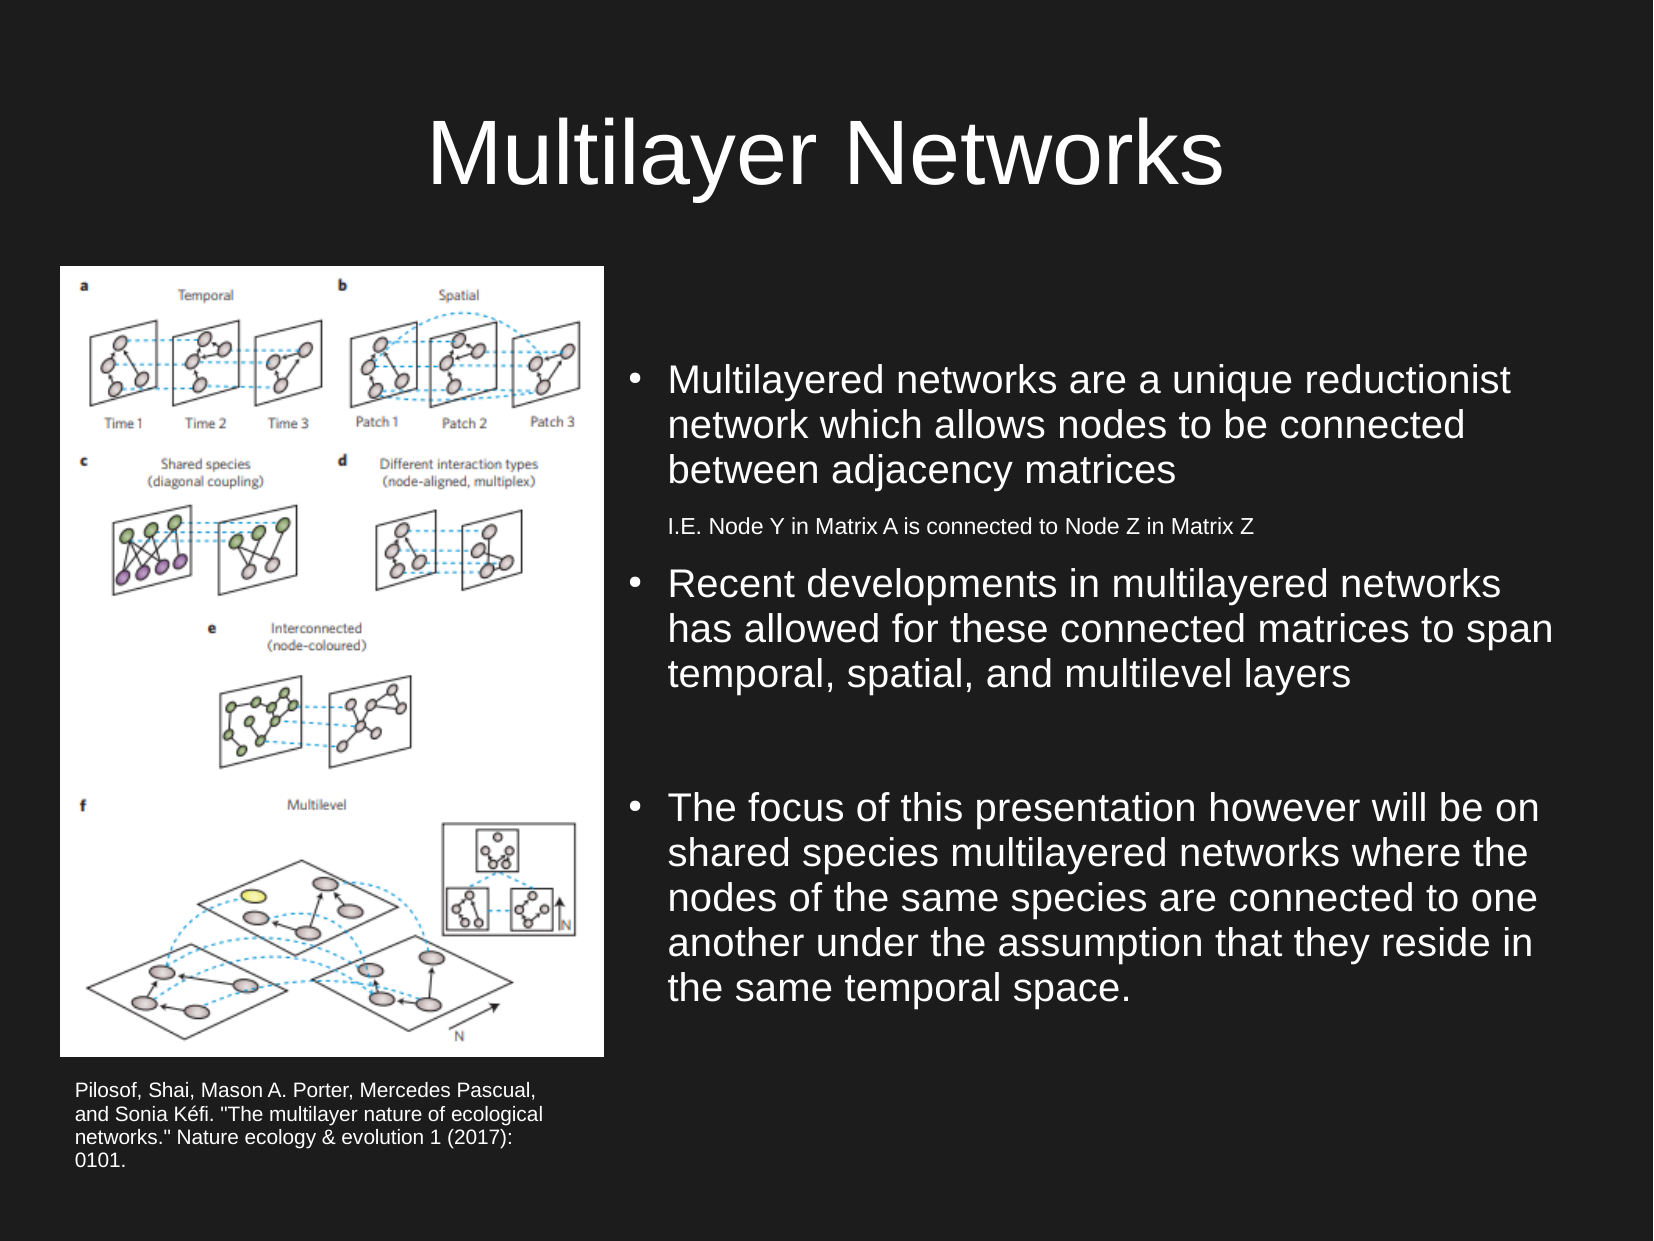

# Multilayer Networks
Multilayered networks are a unique reductionist network which allows nodes to be connected between adjacency matrices
I.E. Node Y in Matrix A is connected to Node Z in Matrix Z
Recent developments in multilayered networks has allowed for these connected matrices to span temporal, spatial, and multilevel layers
The focus of this presentation however will be on shared species multilayered networks where the nodes of the same species are connected to one another under the assumption that they reside in the same temporal space.
Pilosof, Shai, Mason A. Porter, Mercedes Pascual, and Sonia Kéfi. "The multilayer nature of ecological networks." Nature ecology & evolution 1 (2017): 0101.